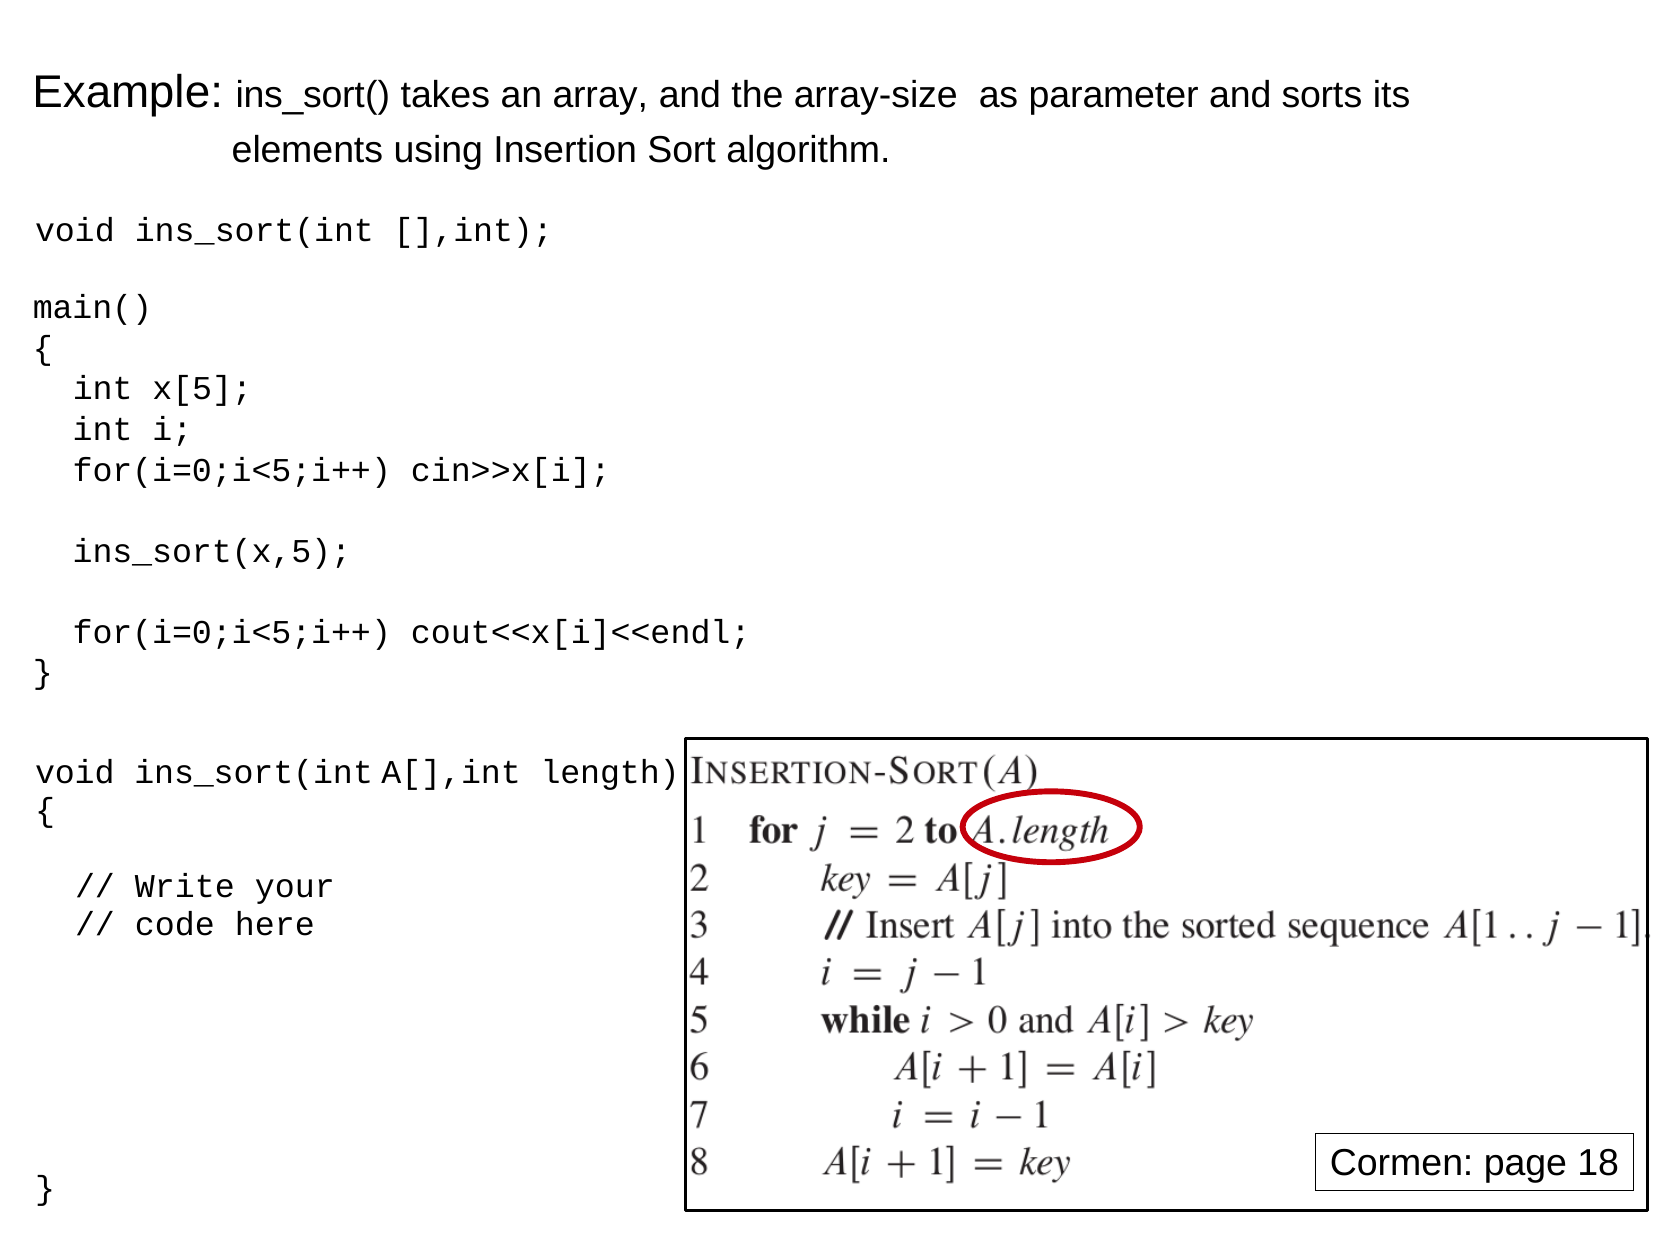

# Example: ins_sort() takes an array, and the array-size as parameter and sorts its elements using Insertion Sort algorithm.
void ins_sort(int [],int);
main()
{
 int x[5];
 int i;
 for(i=0;i<5;i++) cin>>x[i];
 ins_sort(x,5);
 for(i=0;i<5;i++) cout<<x[i]<<endl;
}
void ins_sort(int A[],int length)
{
 // Write your
 // code here
}
Cormen: page 18